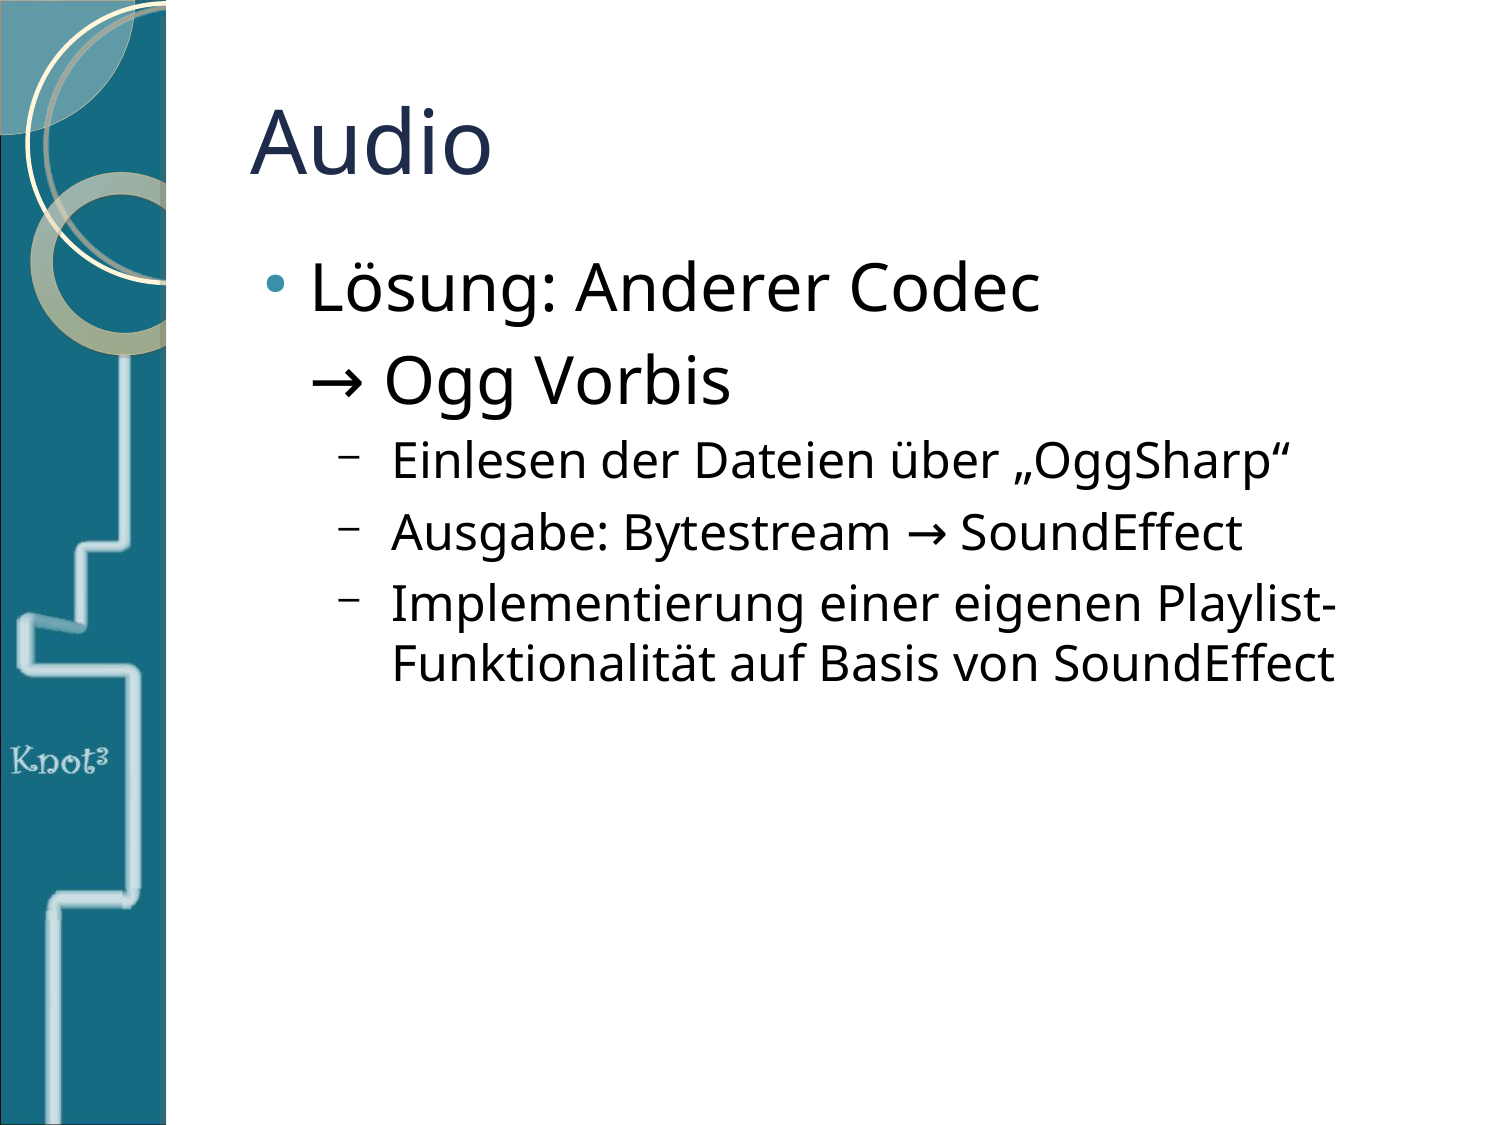

# Audio
Lösung: Anderer Codec
→ Ogg Vorbis
Einlesen der Dateien über „OggSharp“
Ausgabe: Bytestream → SoundEffect
Implementierung einer eigenen Playlist-Funktionalität auf Basis von SoundEffect